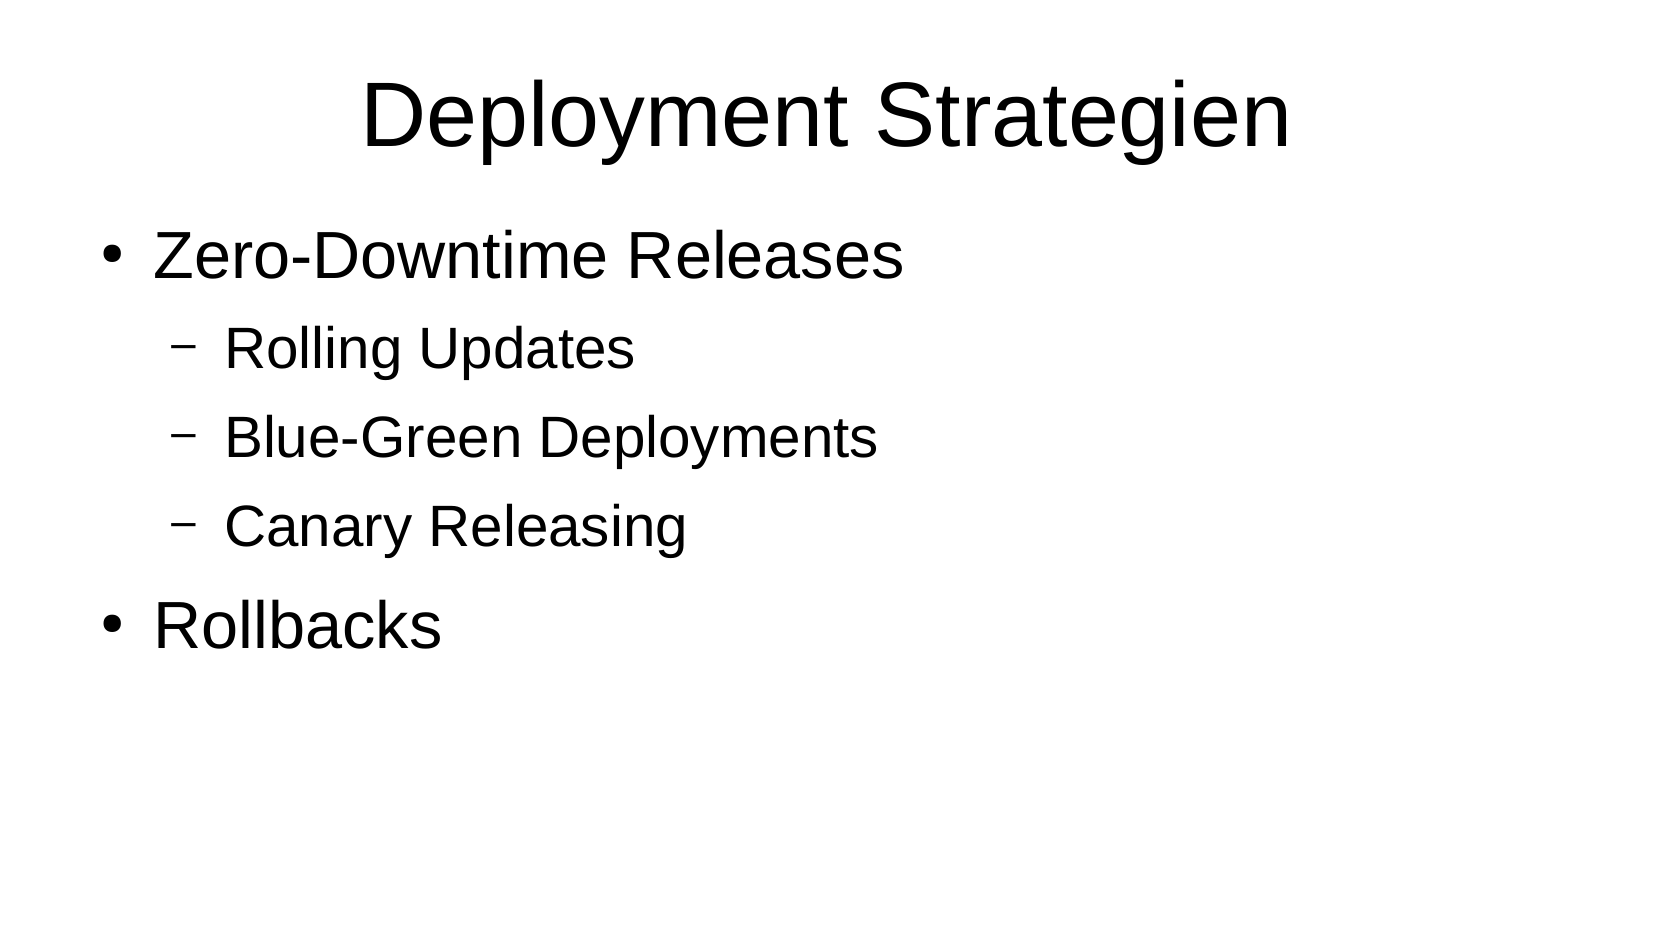

# Deployment Strategien
Zero-Downtime Releases
Rolling Updates
Blue-Green Deployments
Canary Releasing
Rollbacks